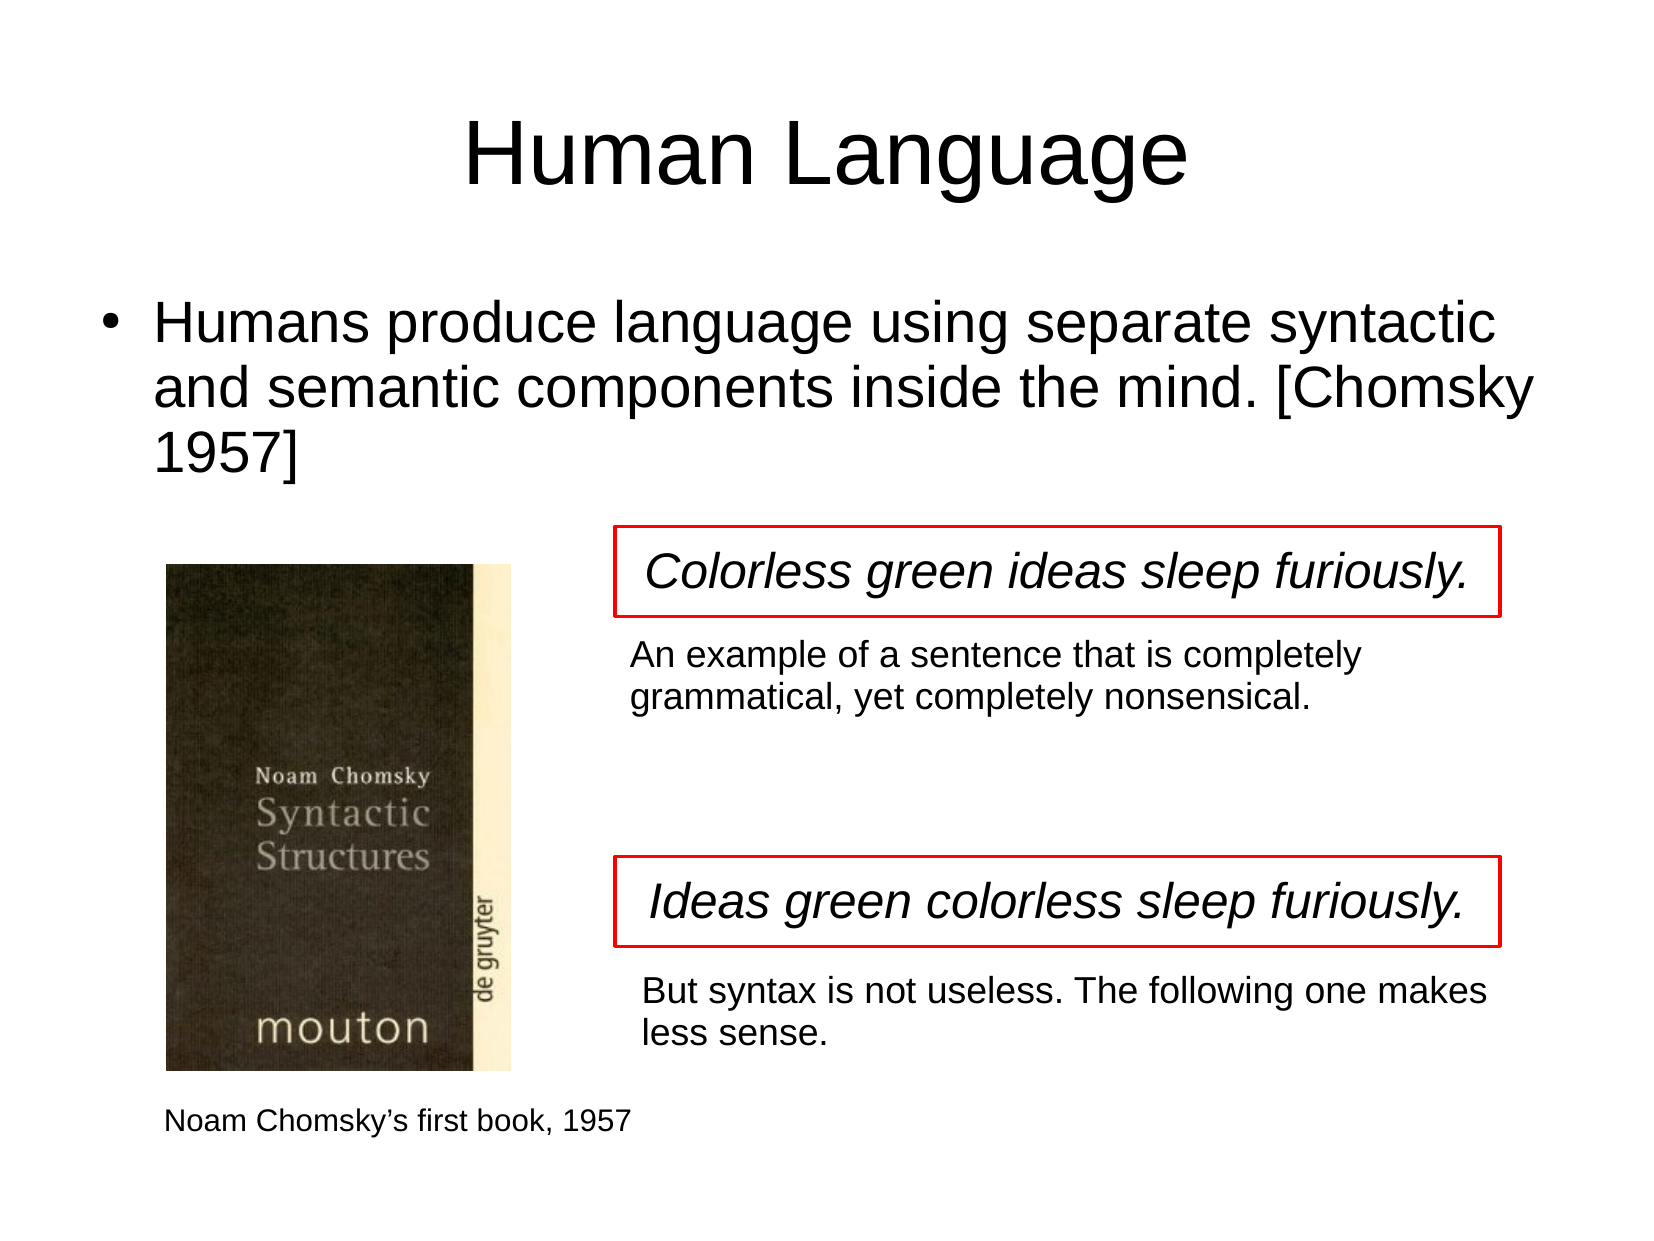

# Human Language
Humans produce language using separate syntactic and semantic components inside the mind. [Chomsky 1957]
Colorless green ideas sleep furiously.
An example of a sentence that is completely grammatical, yet completely nonsensical.
Ideas green colorless sleep furiously.
But syntax is not useless. The following one makes less sense.
Noam Chomsky’s first book, 1957